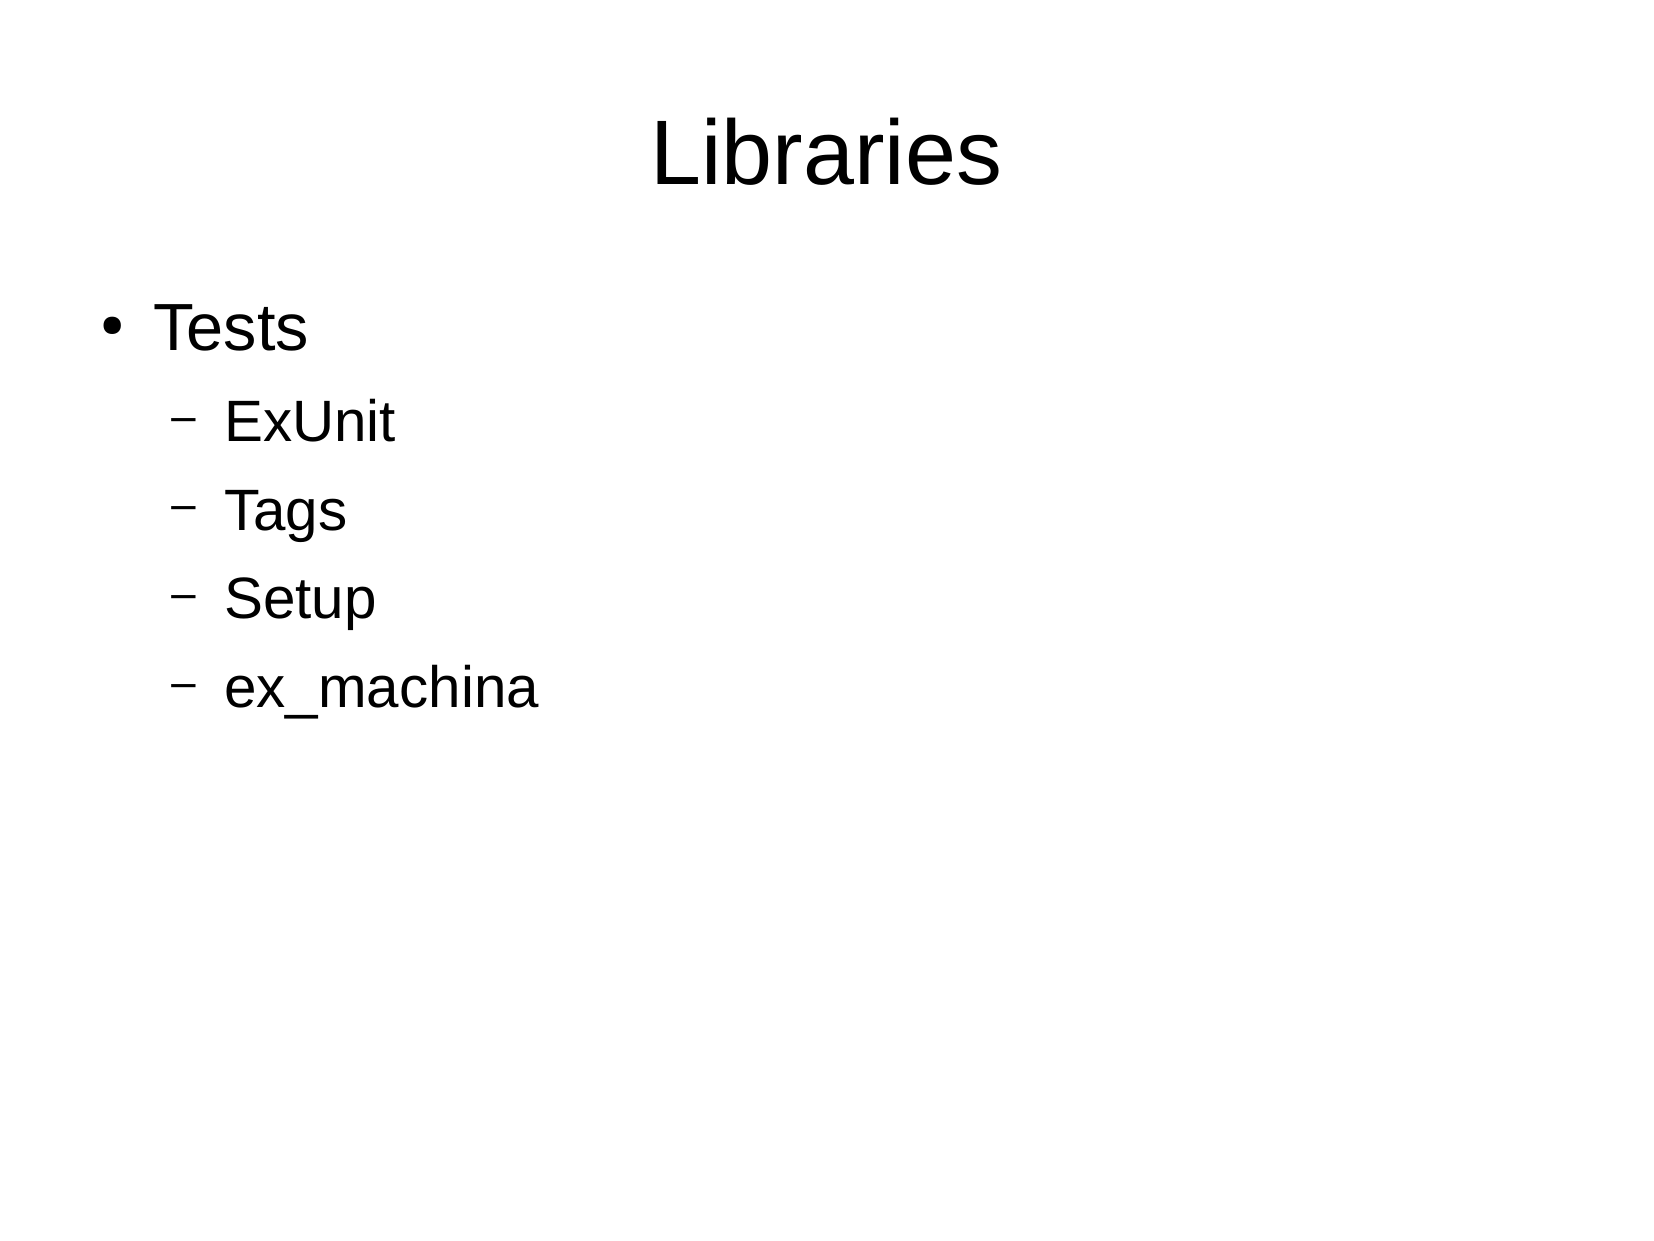

# Libraries
Tests
ExUnit
Tags
Setup
ex_machina